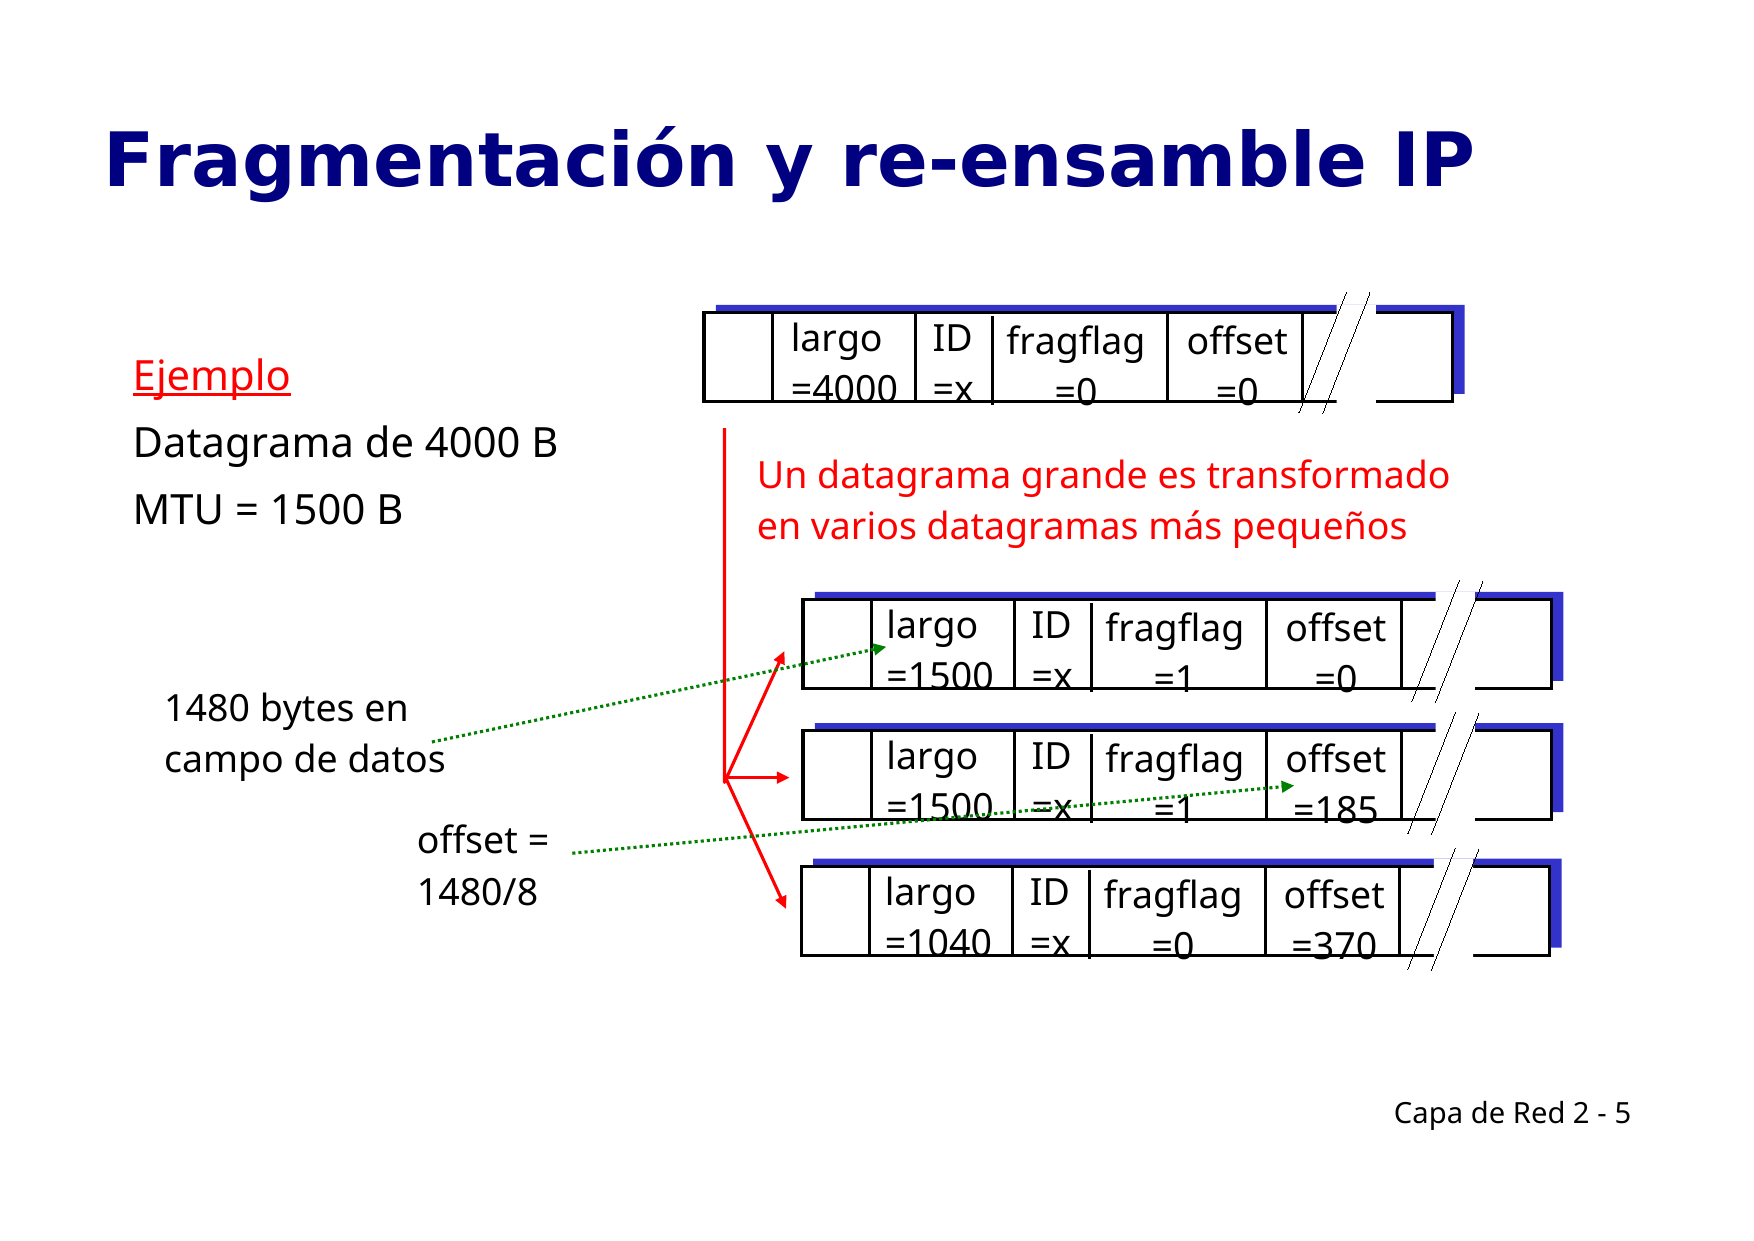

# Fragmentación y re-ensamble IP
largo
=4000
ID
=x
fragflag
=0
offset
=0
Un datagrama grande es transformado
en varios datagramas más pequeños
largo
=1500
ID
=x
fragflag
=1
offset
=0
largo
=1500
ID
=x
fragflag
=1
offset
=185
largo
=1040
ID
=x
fragflag
=0
offset
=370
Ejemplo
Datagrama de 4000 B
MTU = 1500 B
1480 bytes en
campo de datos
offset =
1480/8